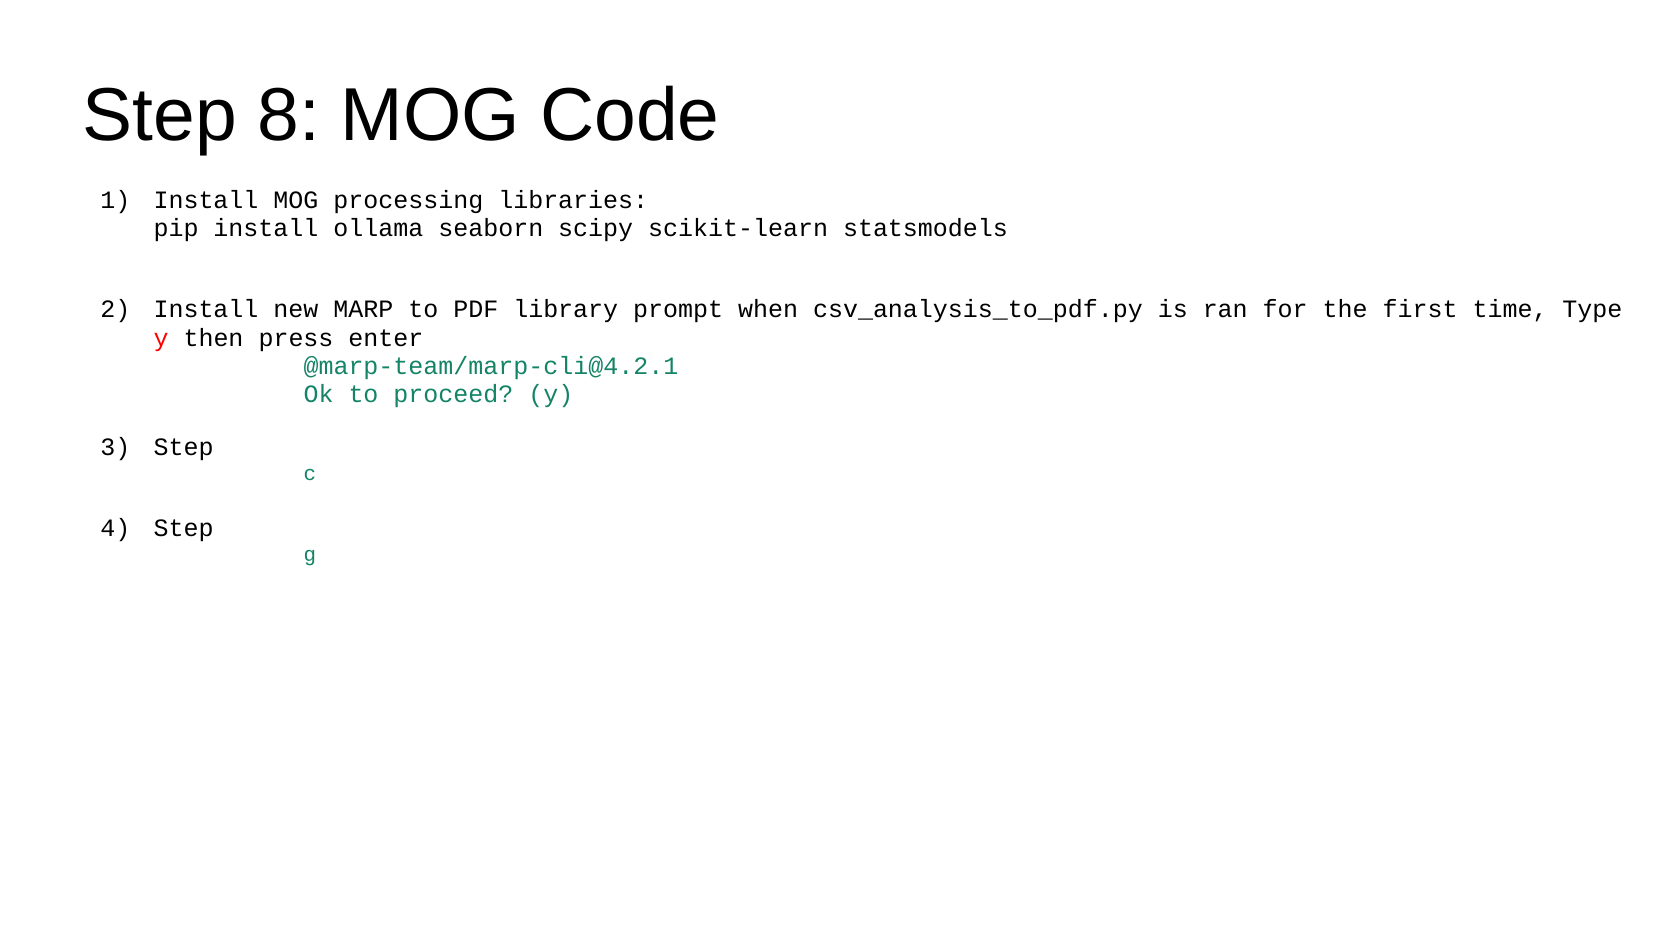

# Step 8: MOG Code
Install MOG processing libraries:
pip install ollama seaborn scipy scikit-learn statsmodels
Install new MARP to PDF library prompt when csv_analysis_to_pdf.py is ran for the first time, Type y then press enter
		@marp-team/marp-cli@4.2.1
		Ok to proceed? (y)
Step
		c
Step
		g